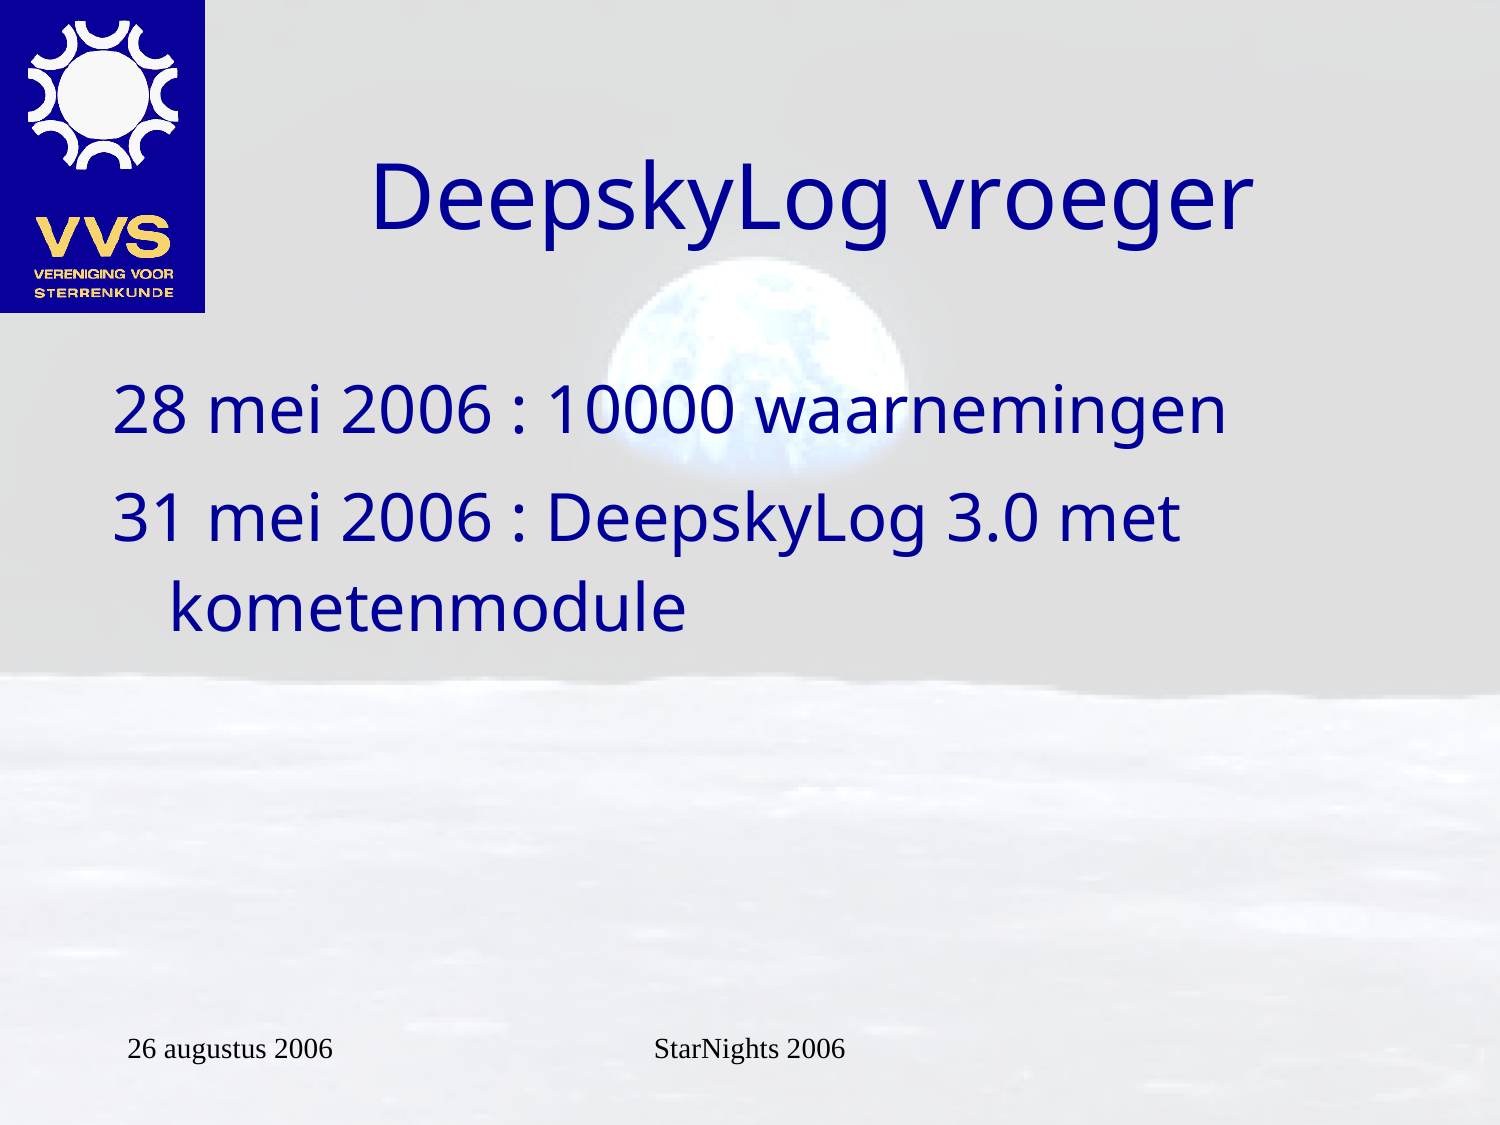

# DeepskyLog vroeger
28 mei 2006 : 10000 waarnemingen
31 mei 2006 : DeepskyLog 3.0 met kometenmodule
26 augustus 2006
StarNights 2006